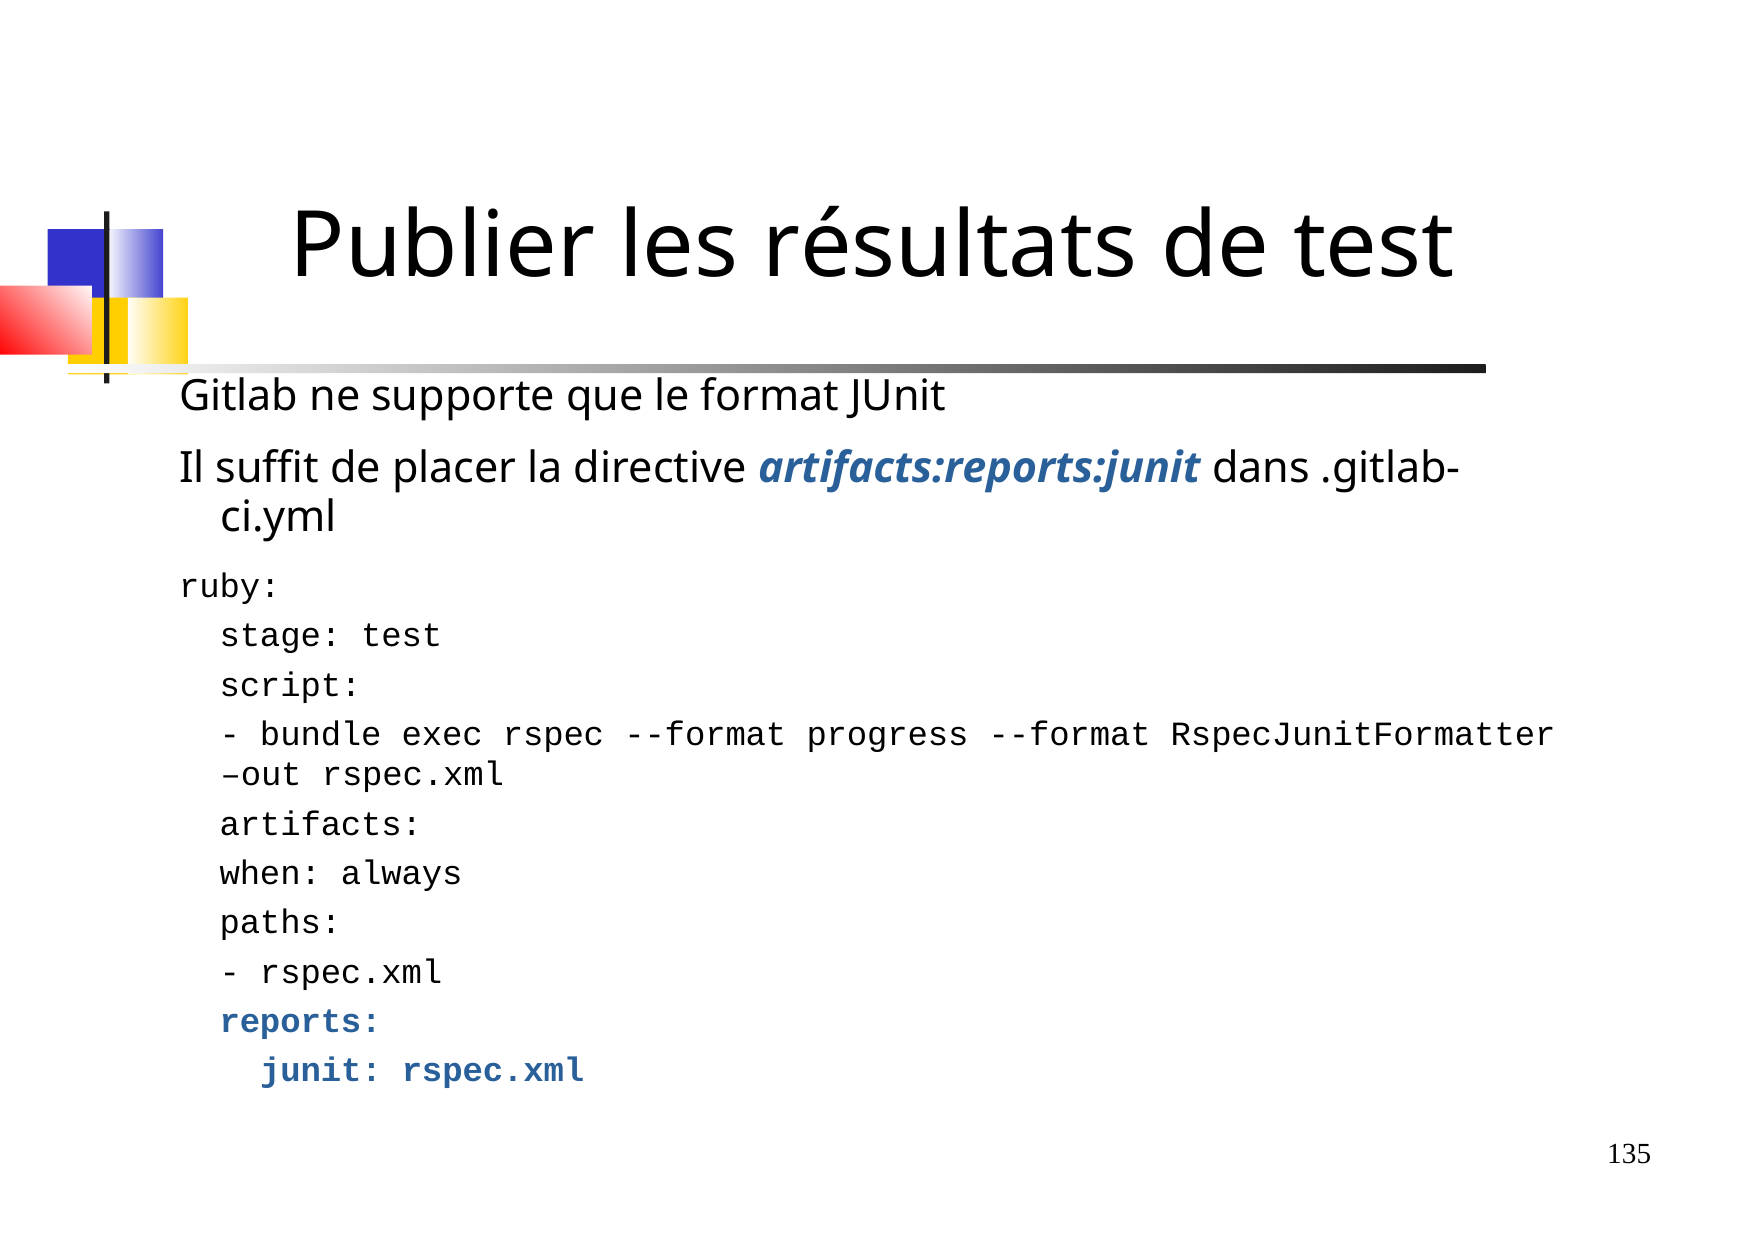

# Publier les résultats de test
Gitlab ne supporte que le format JUnit
Il suffit de placer la directive artifacts:reports:junit dans .gitlab-ci.yml
ruby:
 stage: test
 script:
 - bundle exec rspec --format progress --format RspecJunitFormatter –out rspec.xml
 artifacts:
 when: always
 paths:
 - rspec.xml
 reports:
 junit: rspec.xml